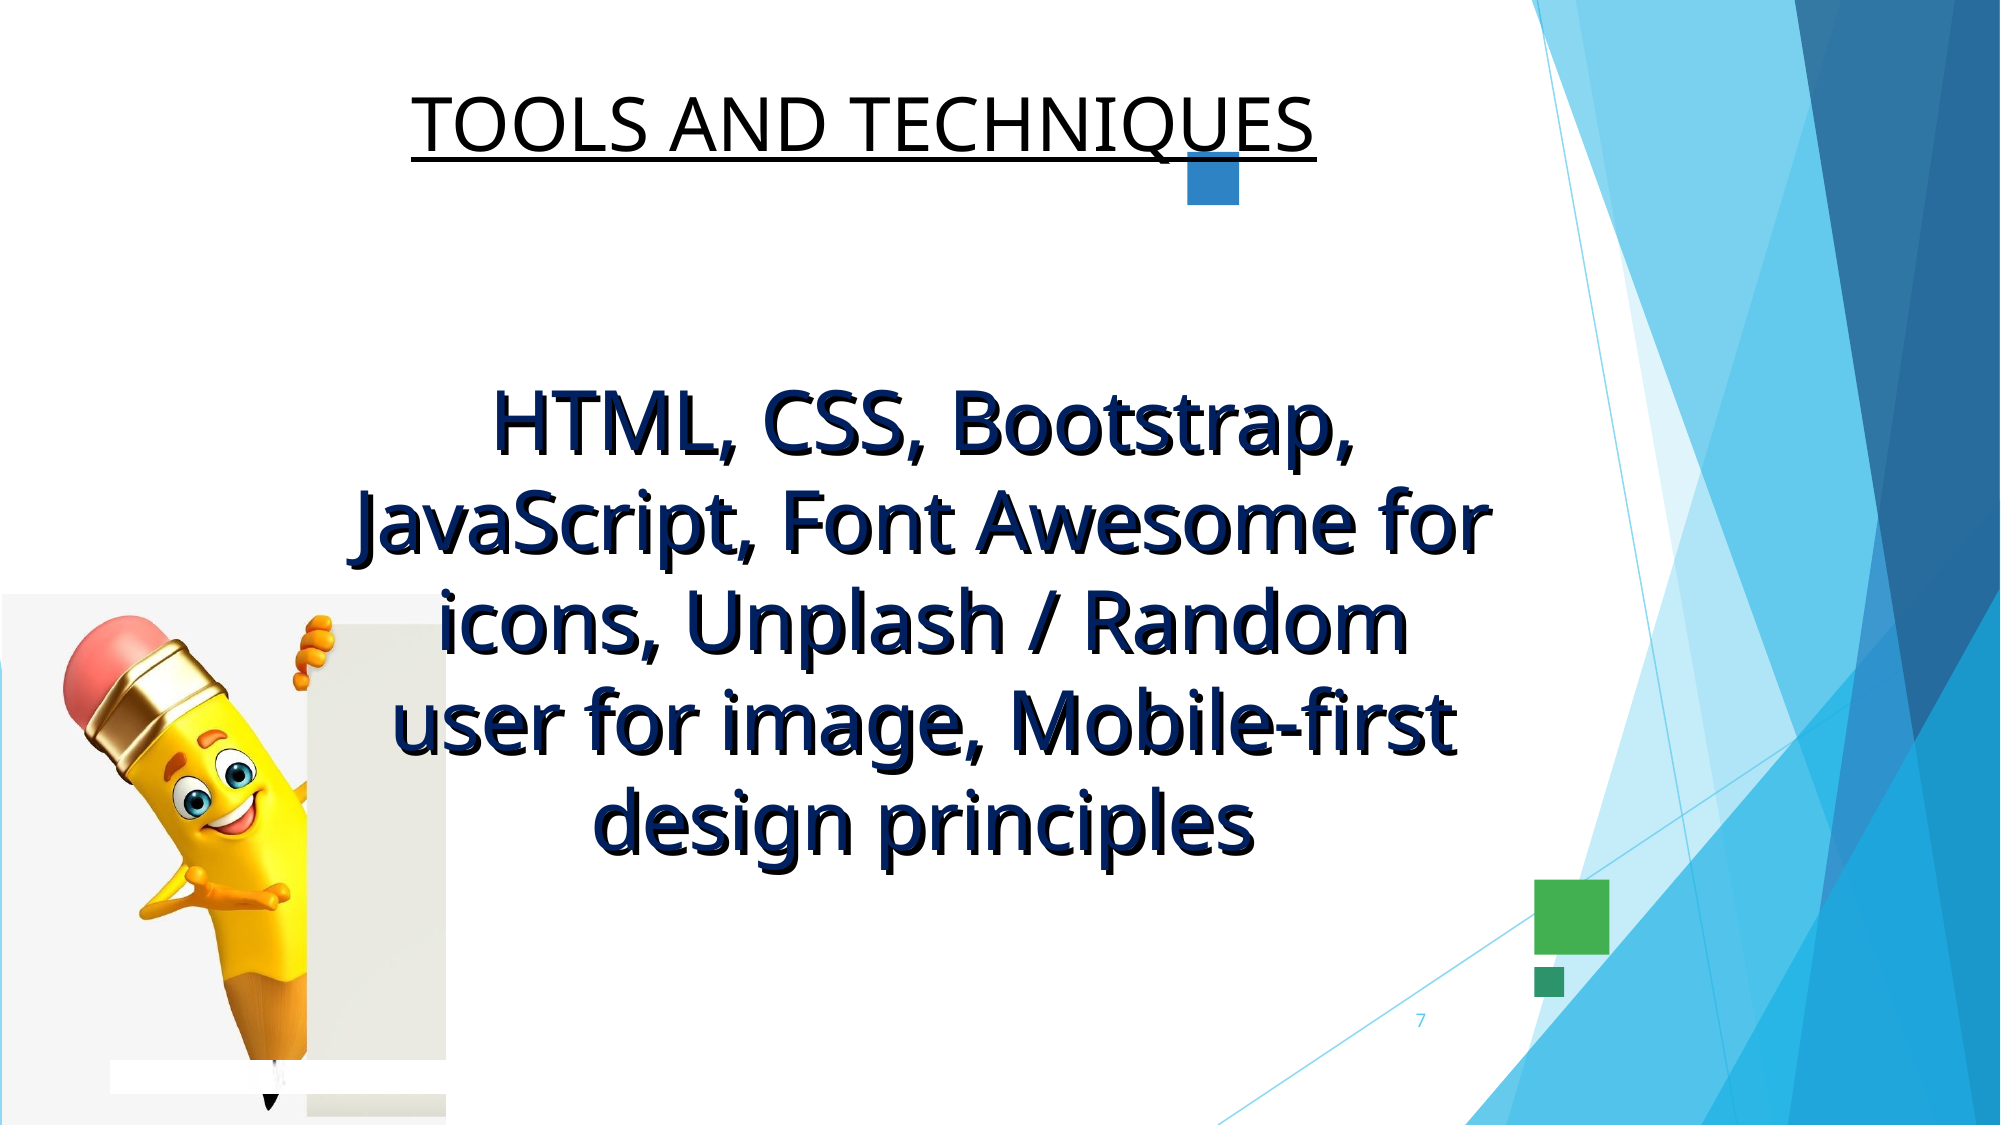

# TOOLS AND TECHNIQUES
HTML, CSS, Bootstrap, JavaScript, Font Awesome for icons, Unplash / Random user for image, Mobile-first design principles